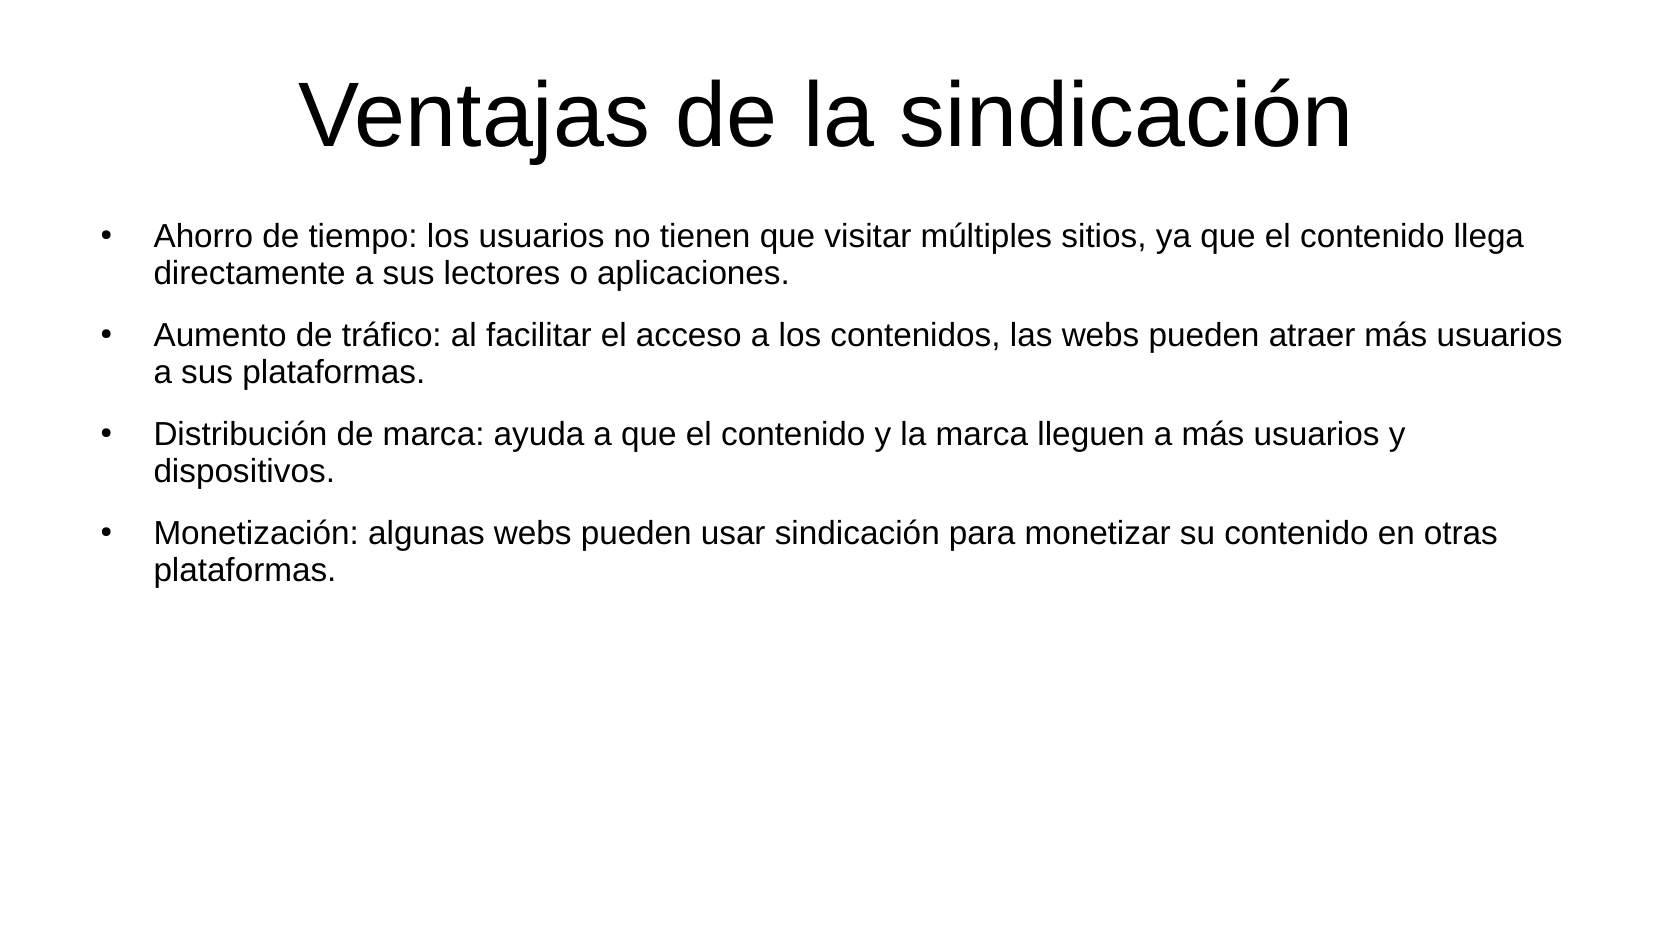

# Ventajas de la sindicación
Ahorro de tiempo: los usuarios no tienen que visitar múltiples sitios, ya que el contenido llega directamente a sus lectores o aplicaciones.
Aumento de tráfico: al facilitar el acceso a los contenidos, las webs pueden atraer más usuarios a sus plataformas.
Distribución de marca: ayuda a que el contenido y la marca lleguen a más usuarios y dispositivos.
Monetización: algunas webs pueden usar sindicación para monetizar su contenido en otras plataformas.